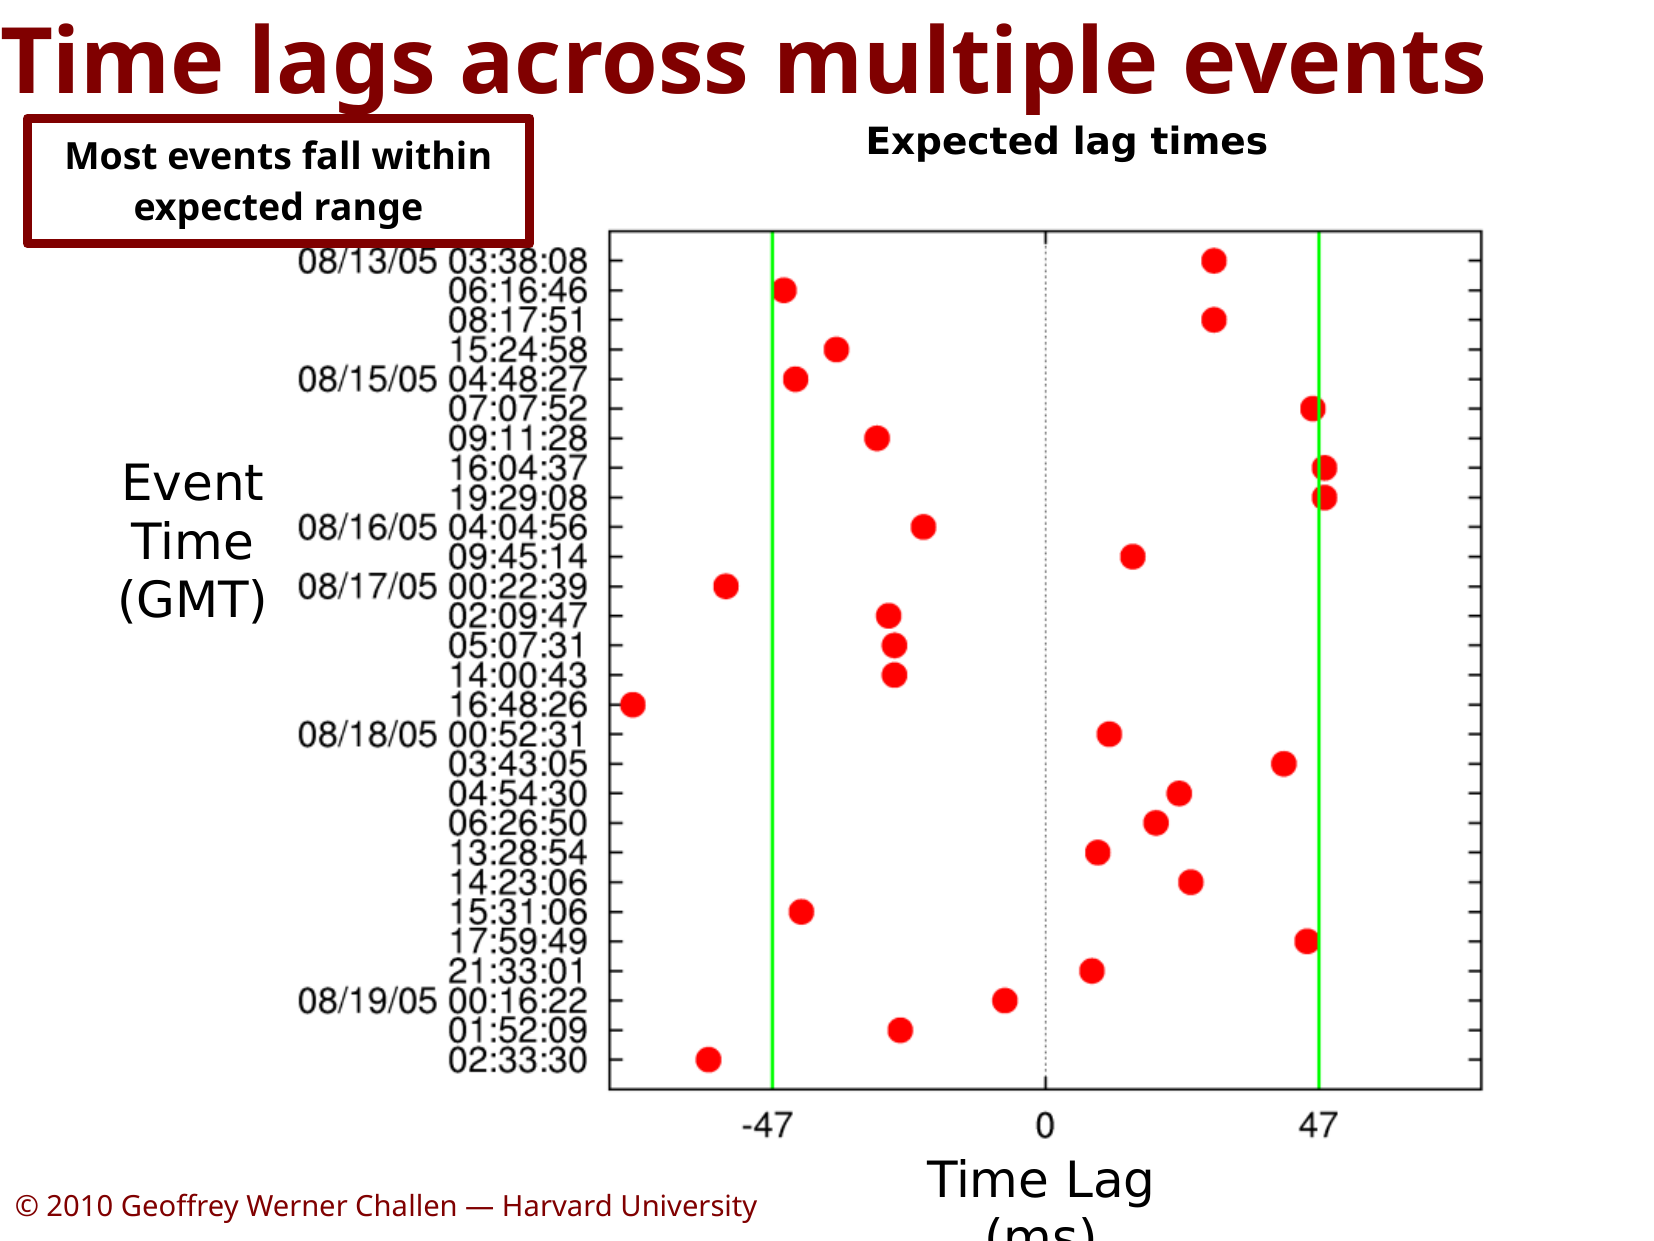

# Time lags across multiple events
Expected lag times
Most events fall within expected range
Event Time
(GMT)
Time Lag (ms)